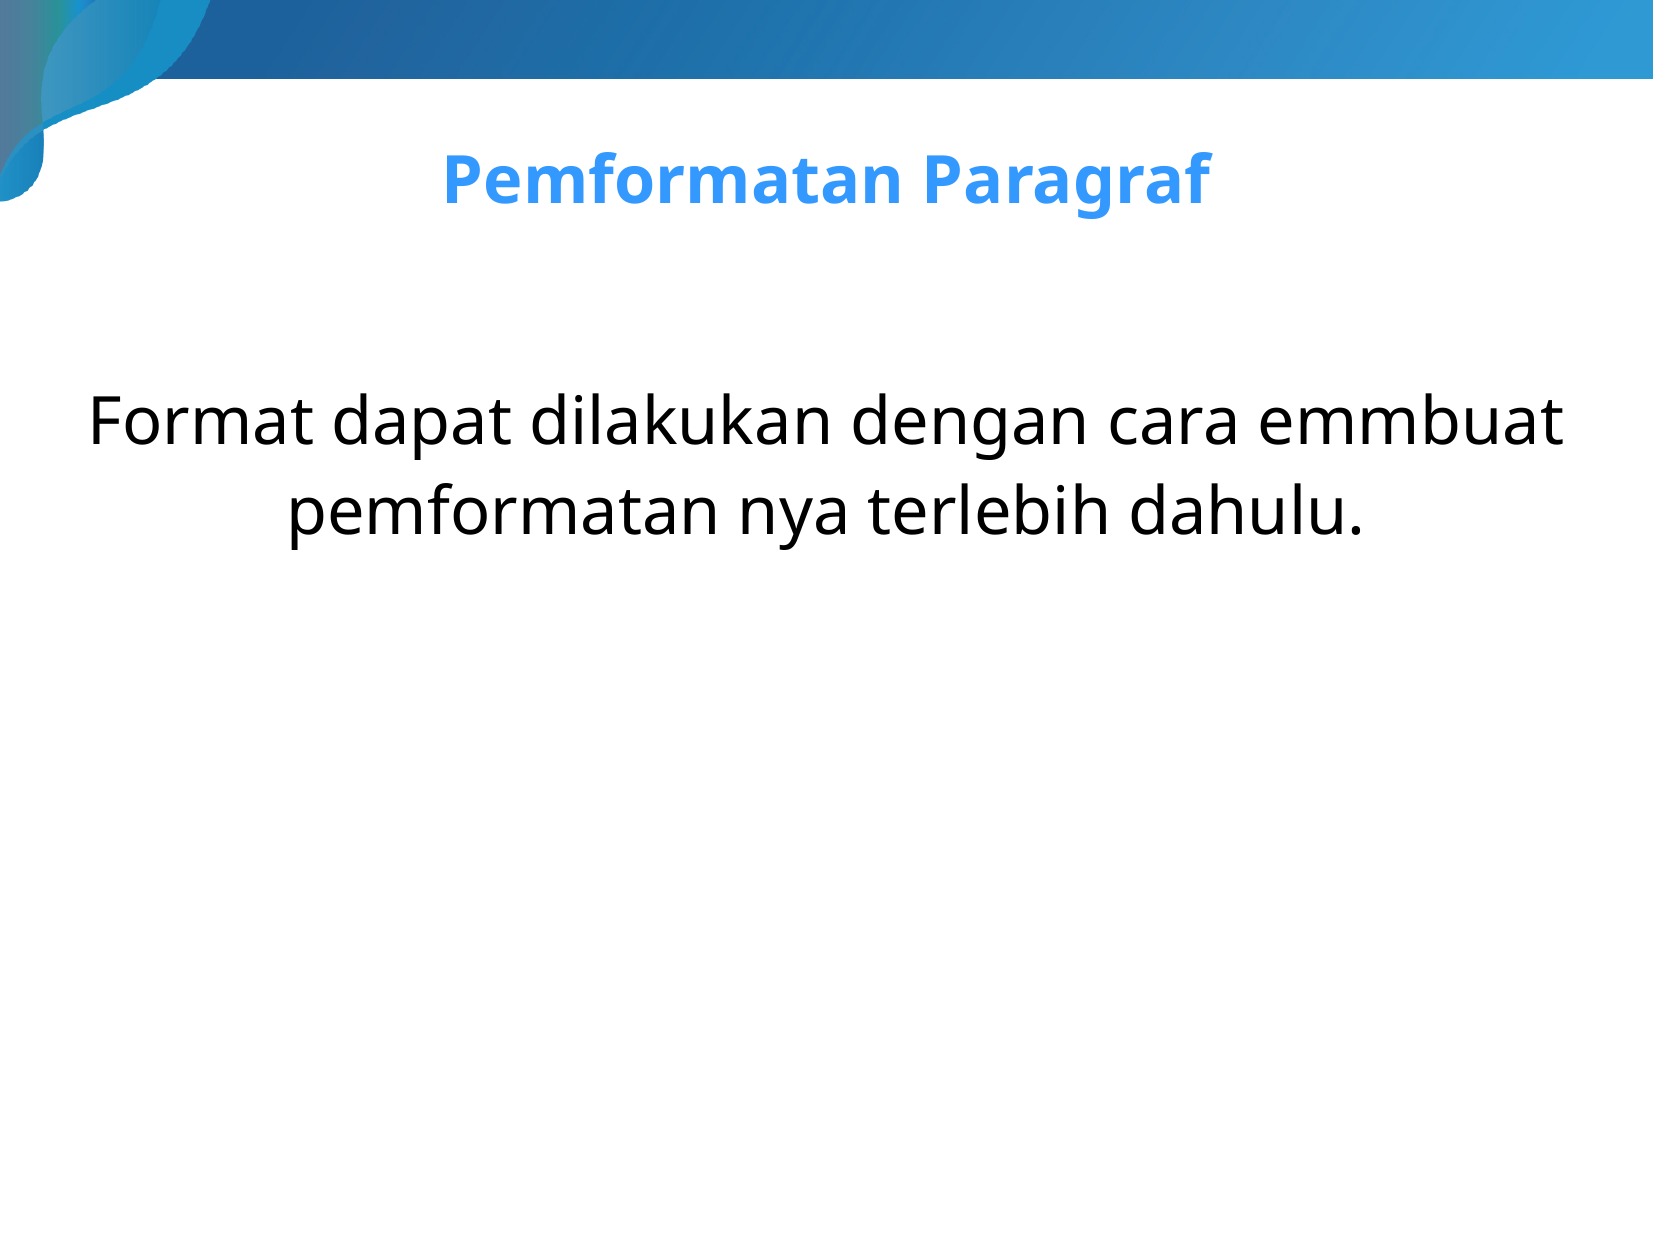

# Pemformatan Paragraf
Format dapat dilakukan dengan cara emmbuat pemformatan nya terlebih dahulu.